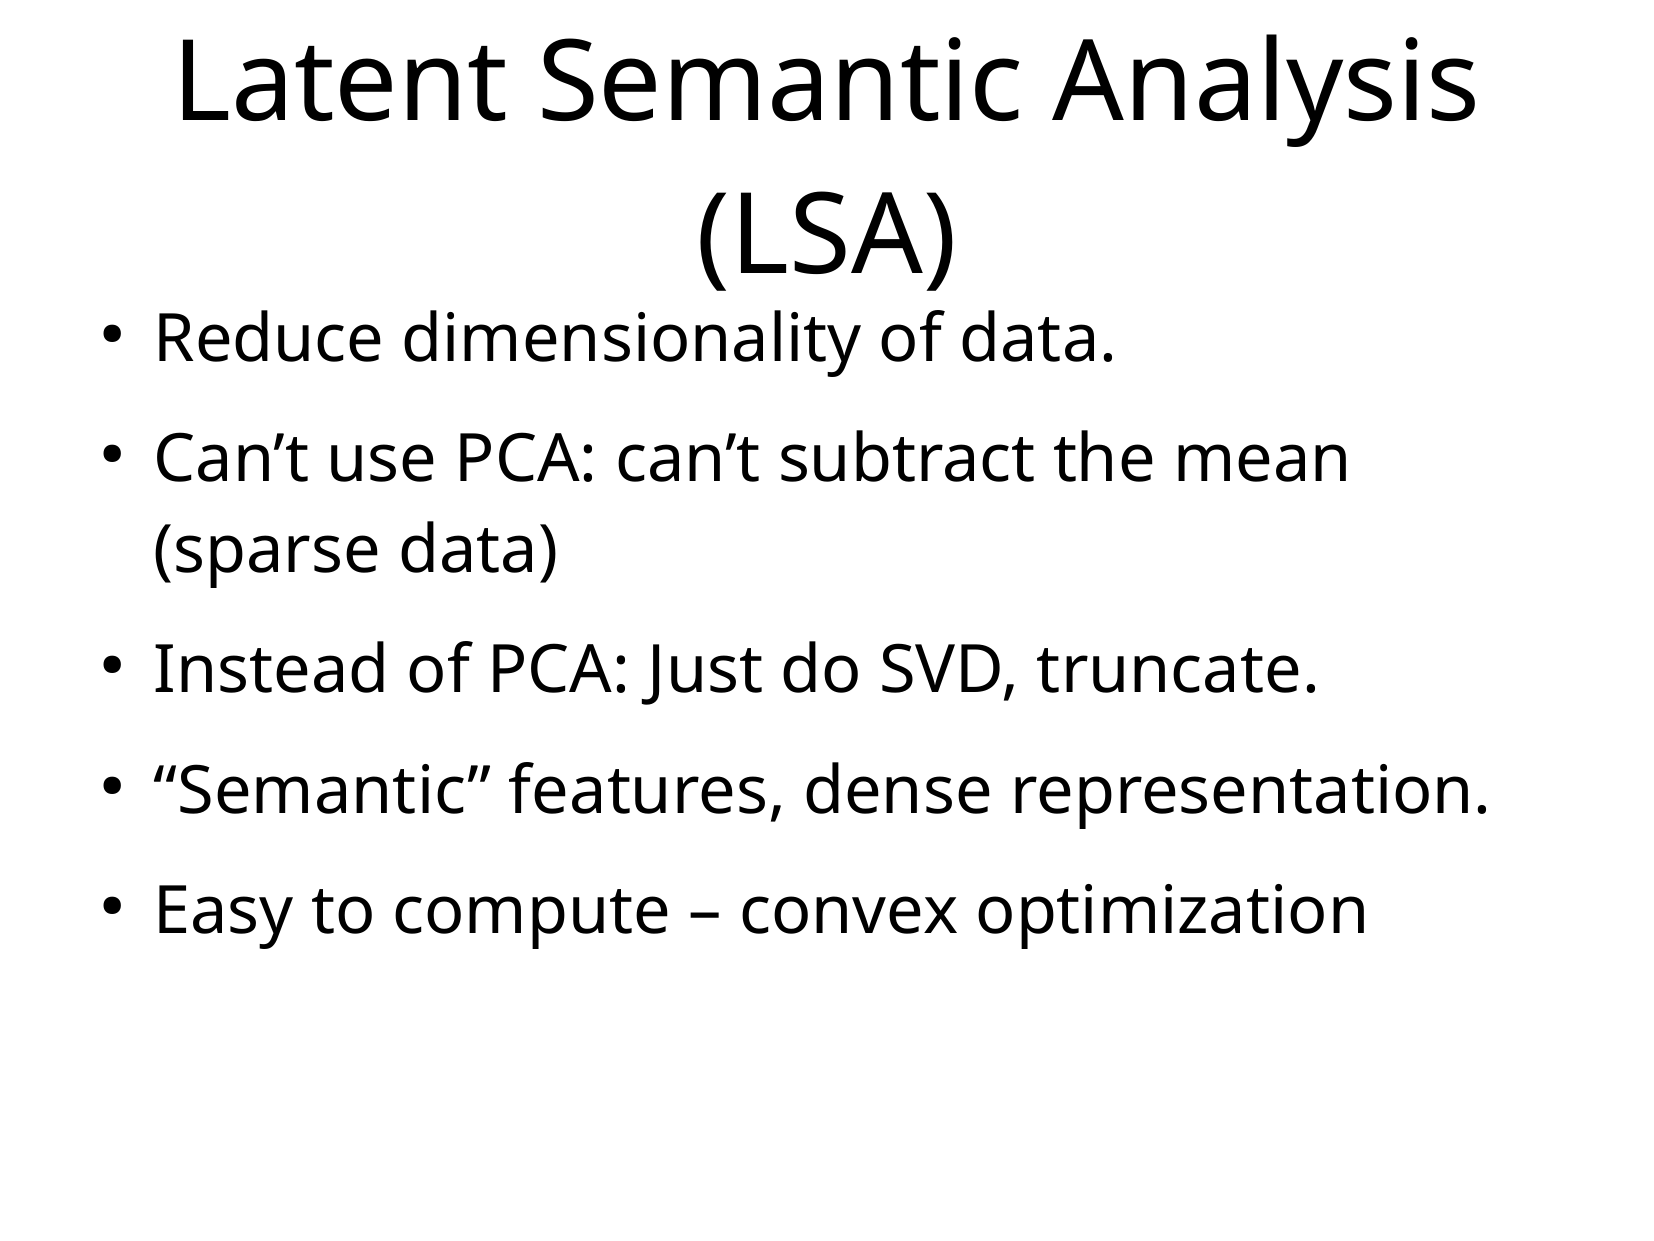

# Latent Semantic Analysis (LSA)
Reduce dimensionality of data.
Can’t use PCA: can’t subtract the mean (sparse data)
Instead of PCA: Just do SVD, truncate.
“Semantic” features, dense representation.
Easy to compute – convex optimization